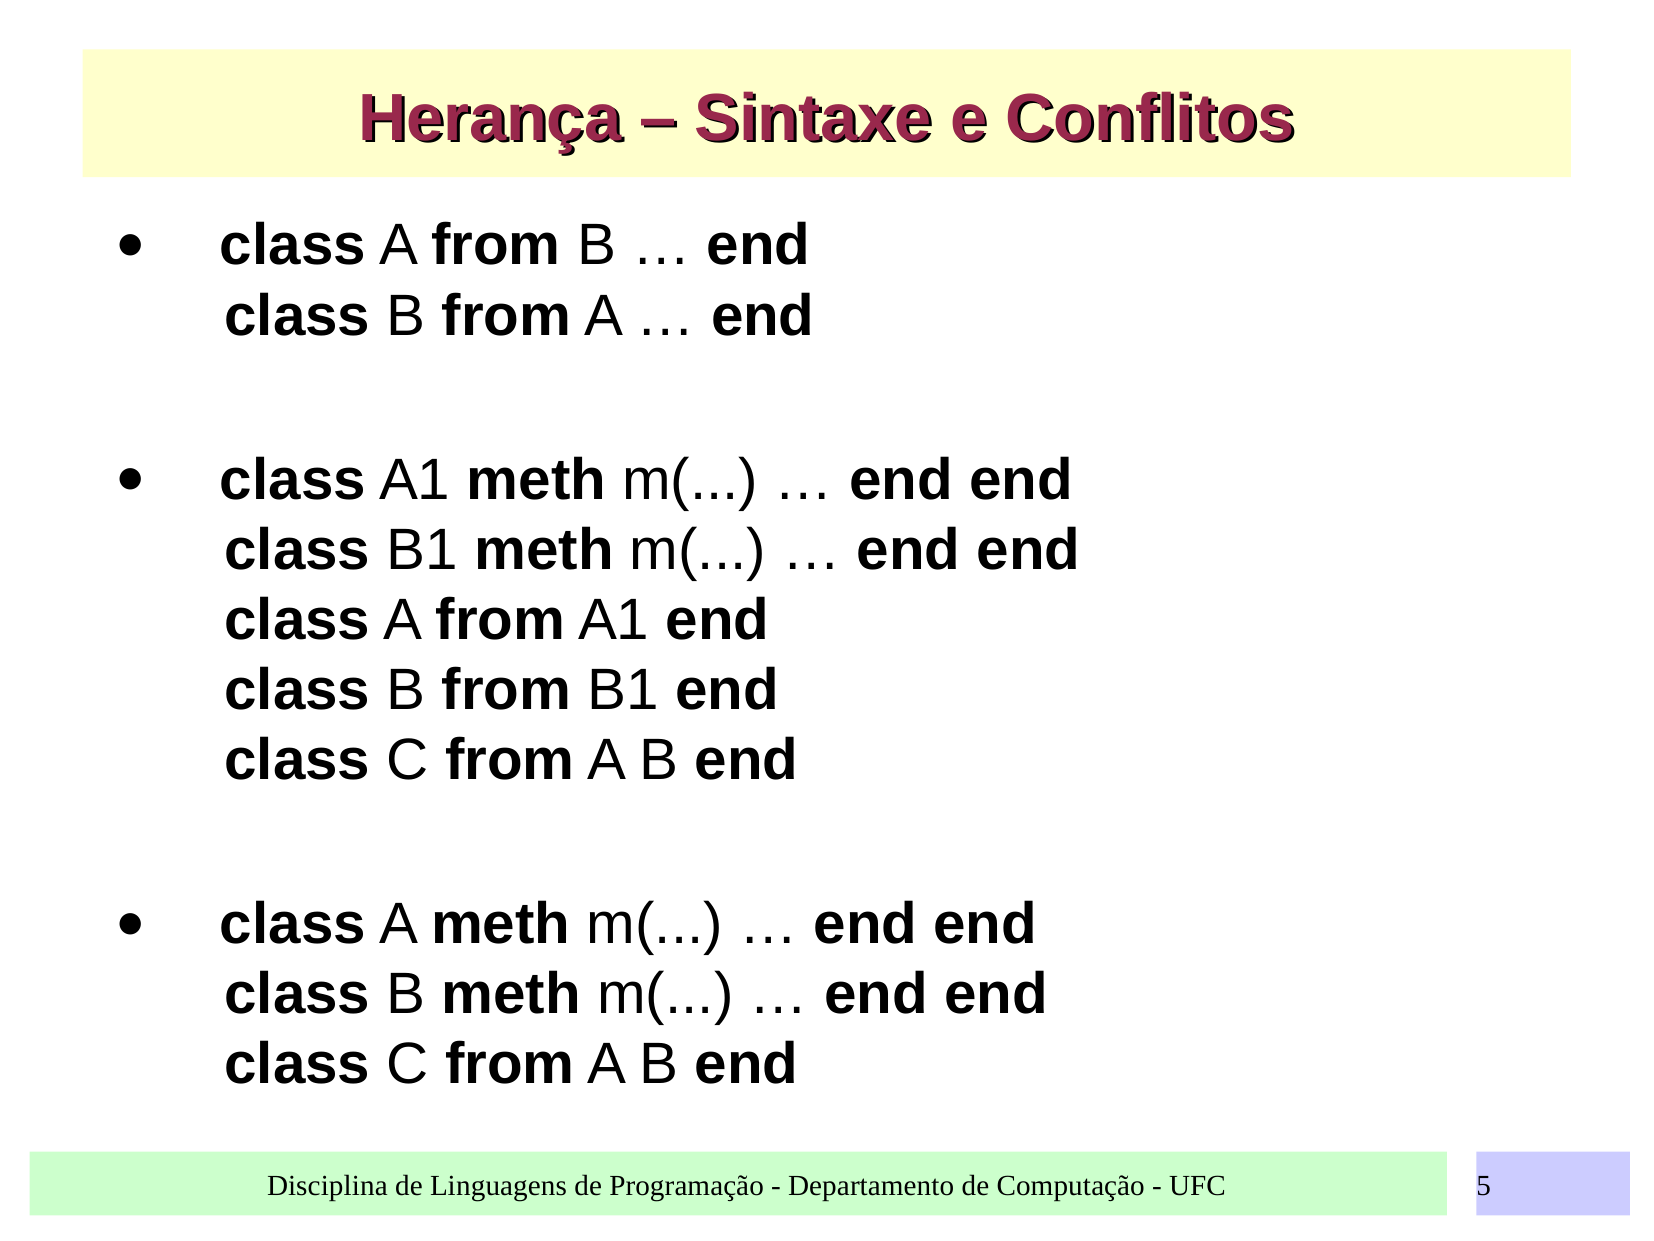

# Herança – Sintaxe e Conflitos
 class A from B … end
class B from A … end
 class A1 meth m(...) … end end
class B1 meth m(...) … end end
class A from A1 end
class B from B1 end
class C from A B end
 class A meth m(...) … end end
class B meth m(...) … end end
class C from A B end
Disciplina de Linguagens de Programação - Departamento de Computação - UFC